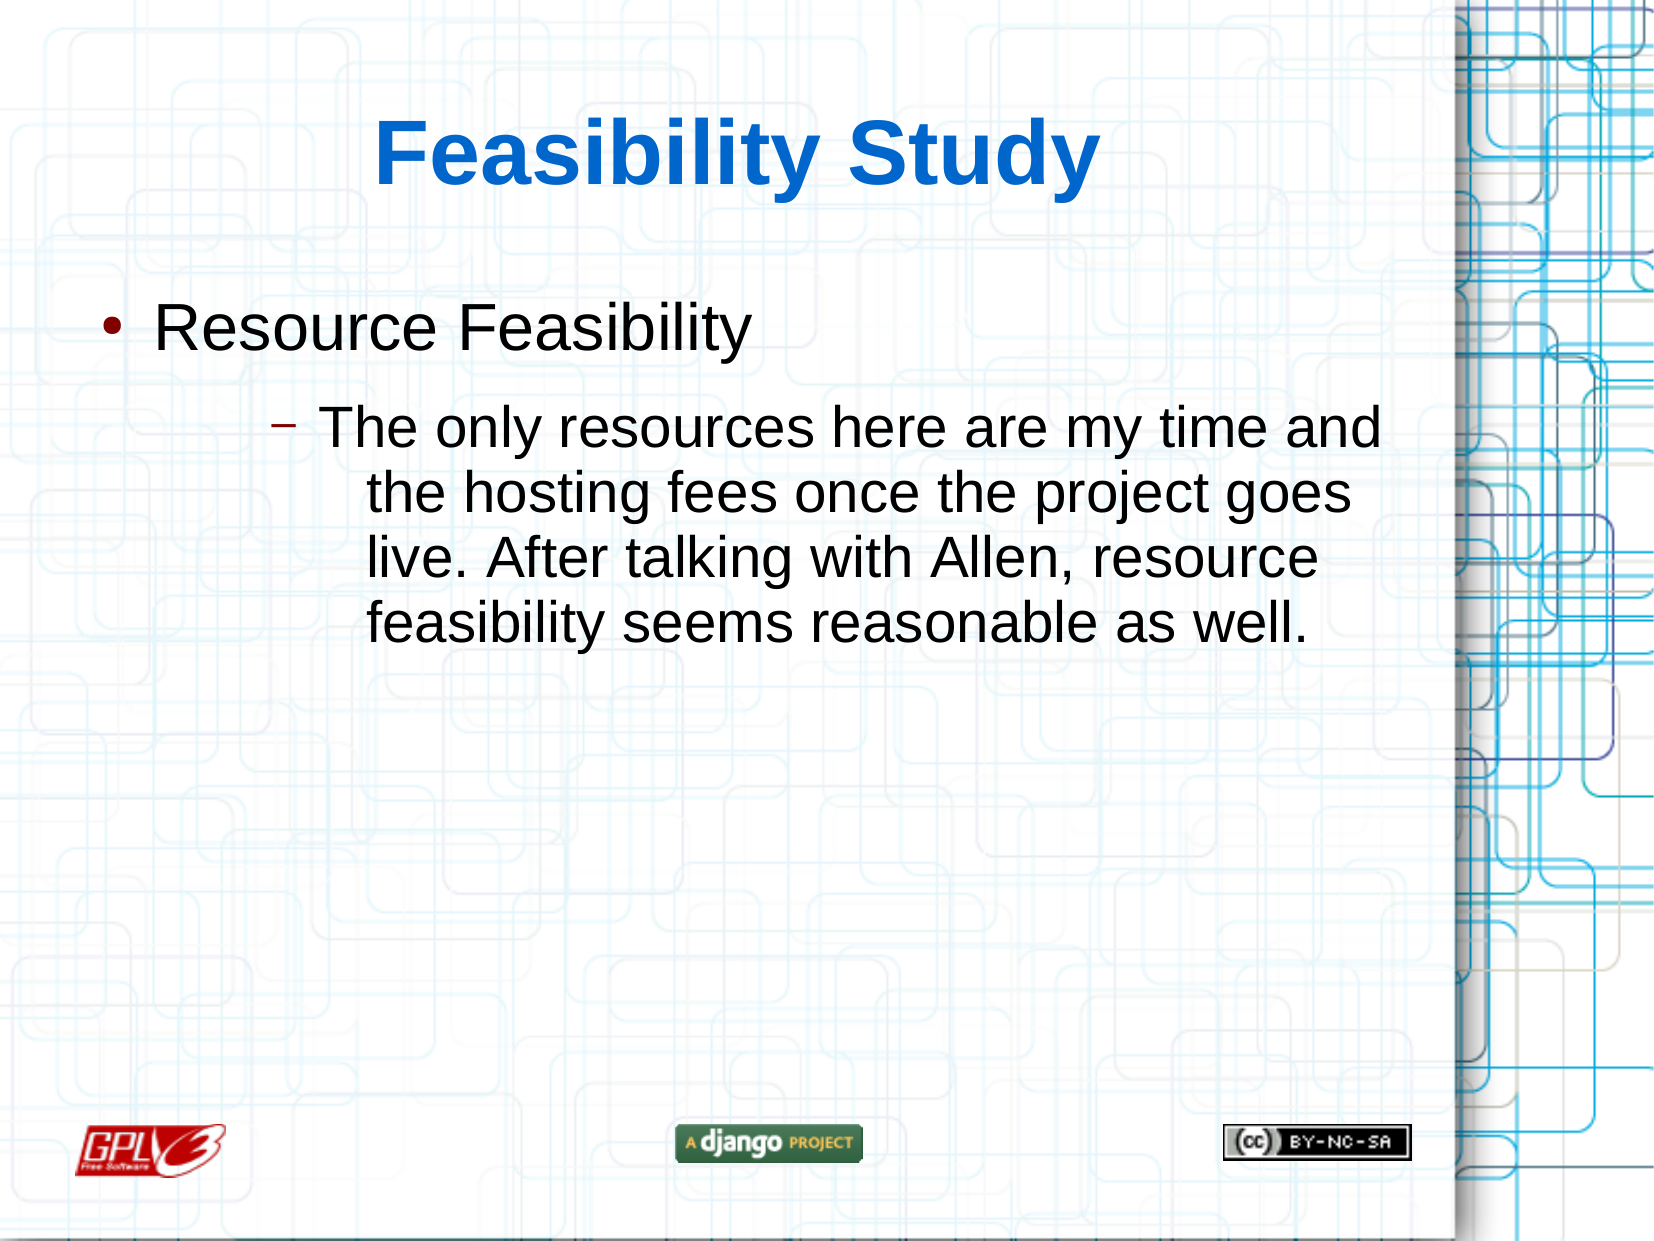

# Feasibility Study
Resource Feasibility
The only resources here are my time and the hosting fees once the project goes live. After talking with Allen, resource feasibility seems reasonable as well.